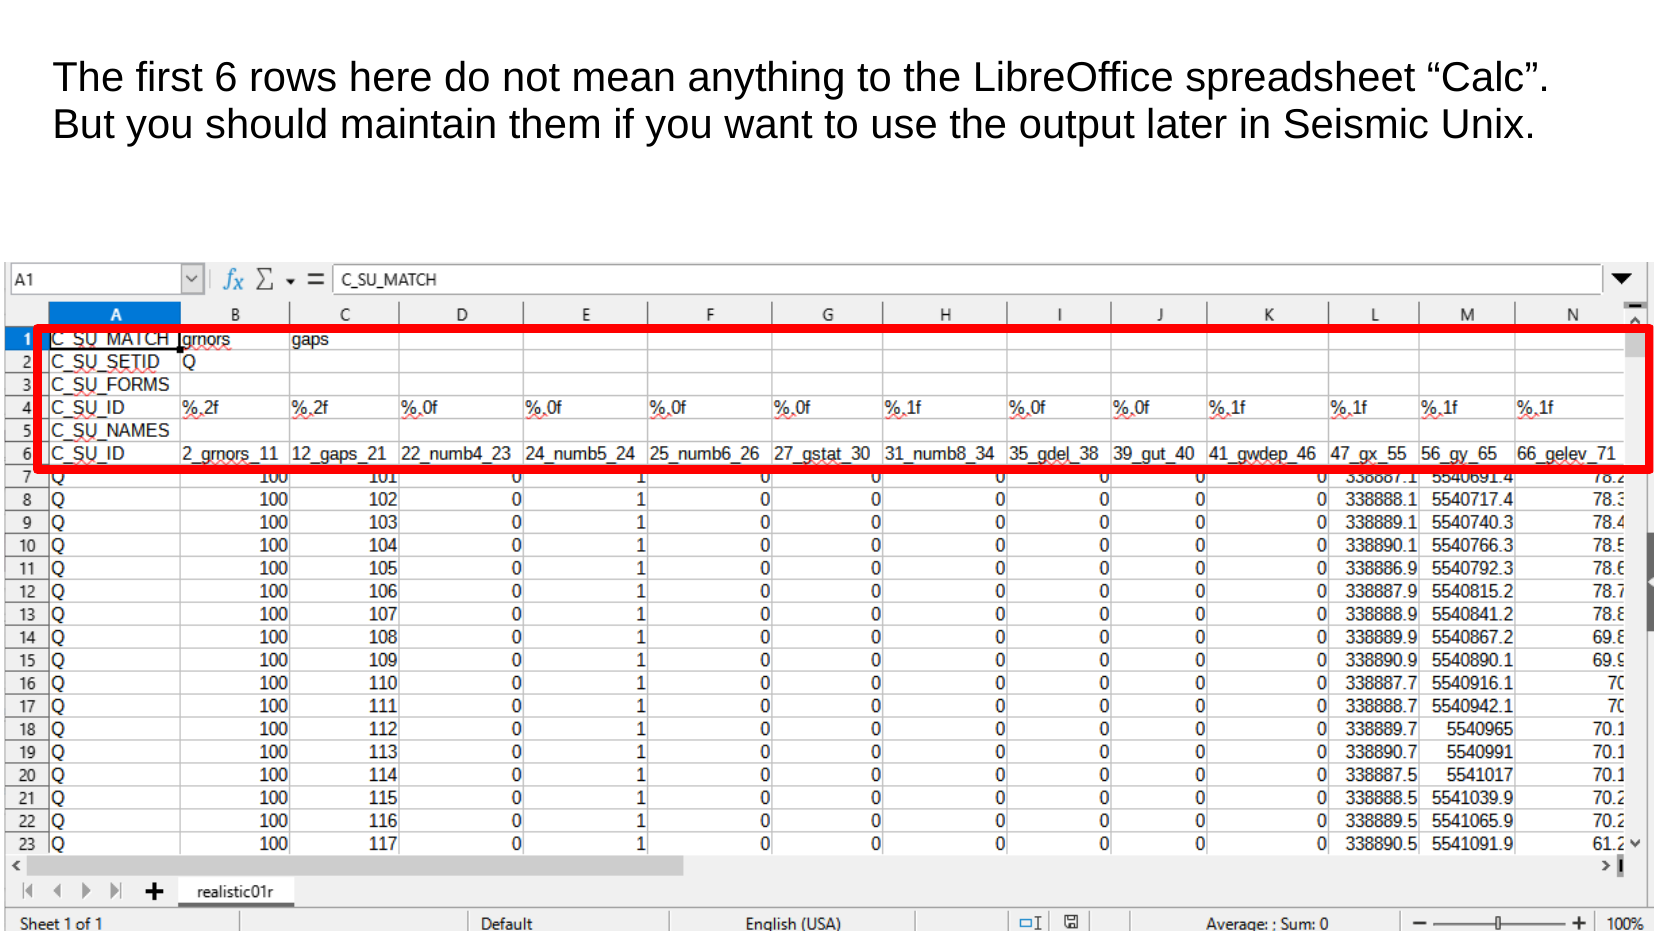

The first 6 rows here do not mean anything to the LibreOffice spreadsheet “Calc”.
But you should maintain them if you want to use the output later in Seismic Unix.